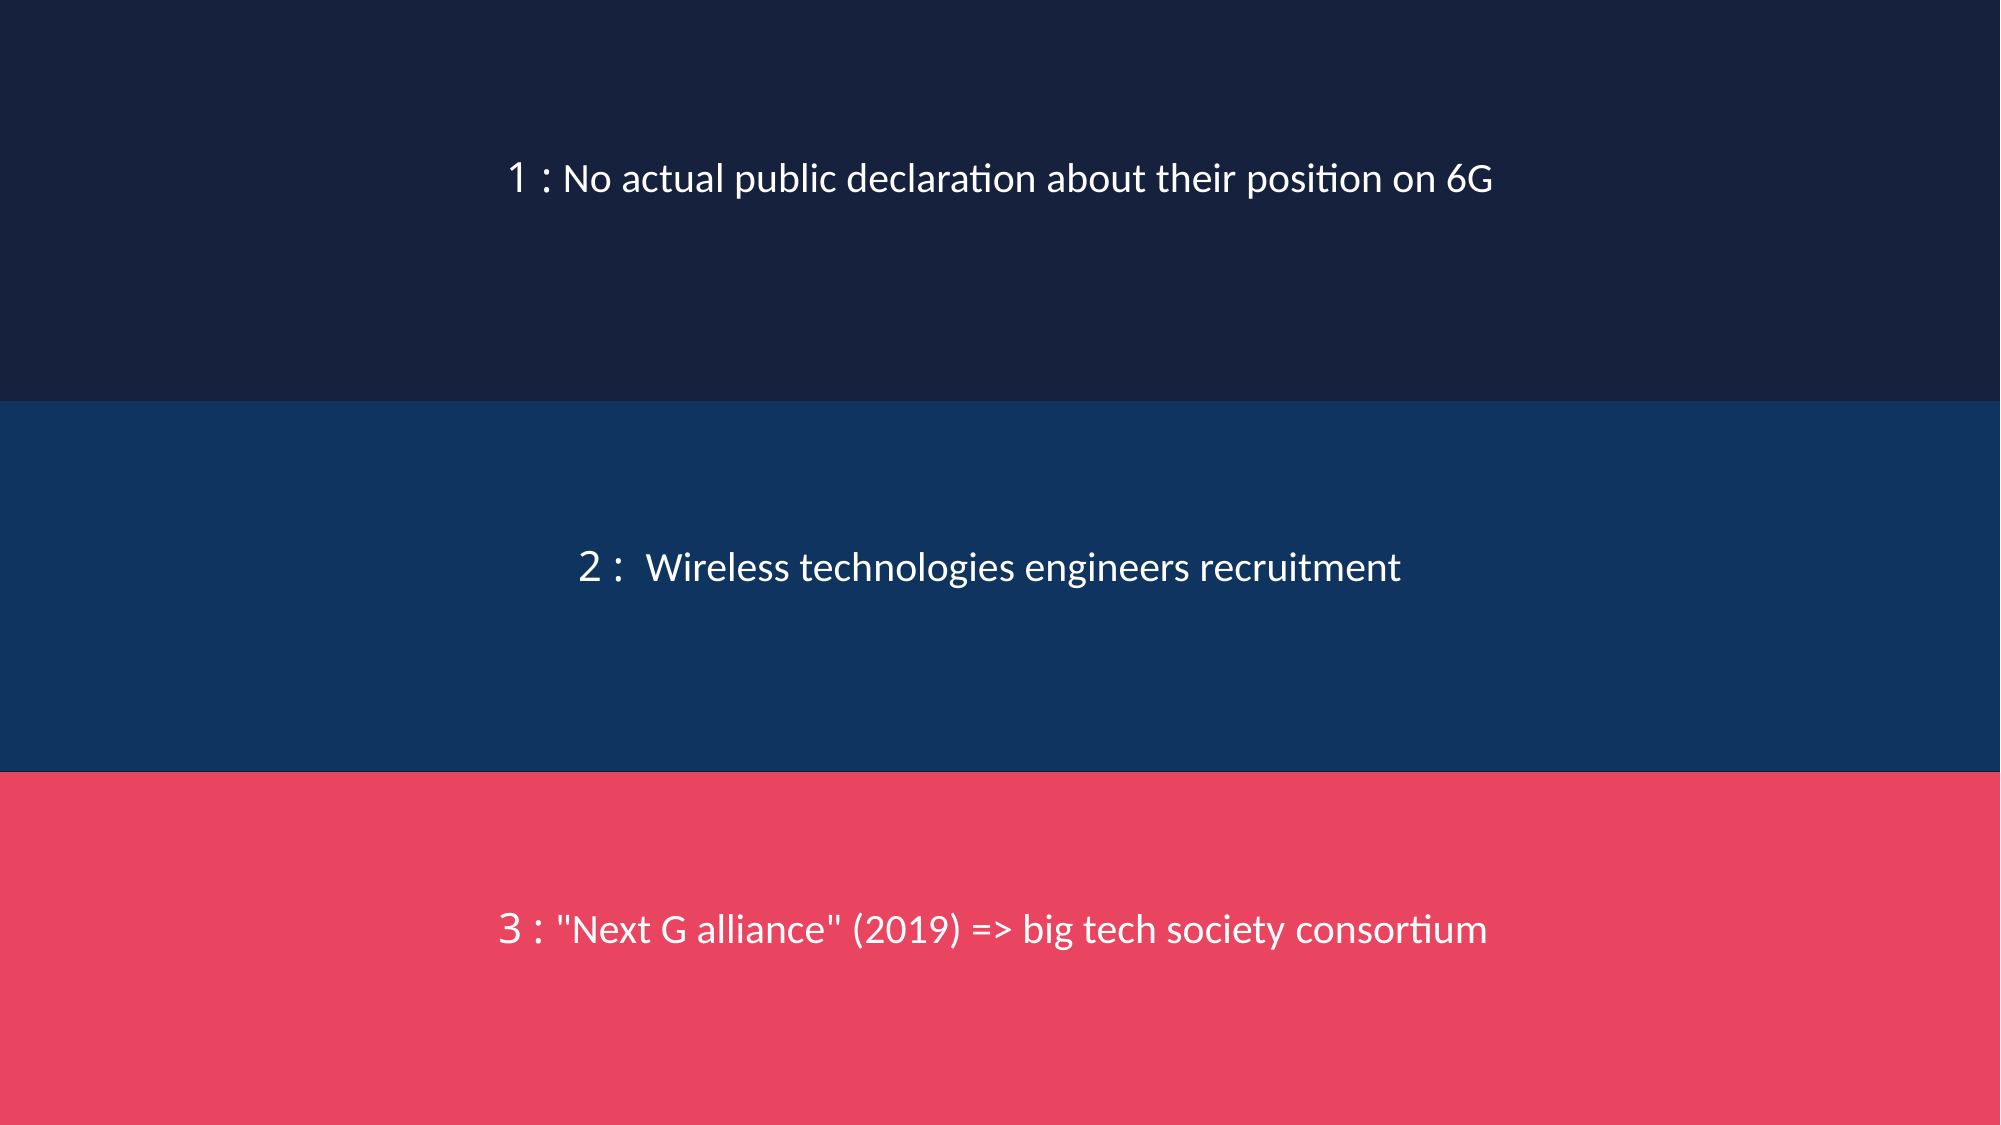

1 : No actual public declaration about their position on 6G
2 :  Wireless technologies engineers recruitment
3 : "Next G alliance" (2019) => big tech society consortium